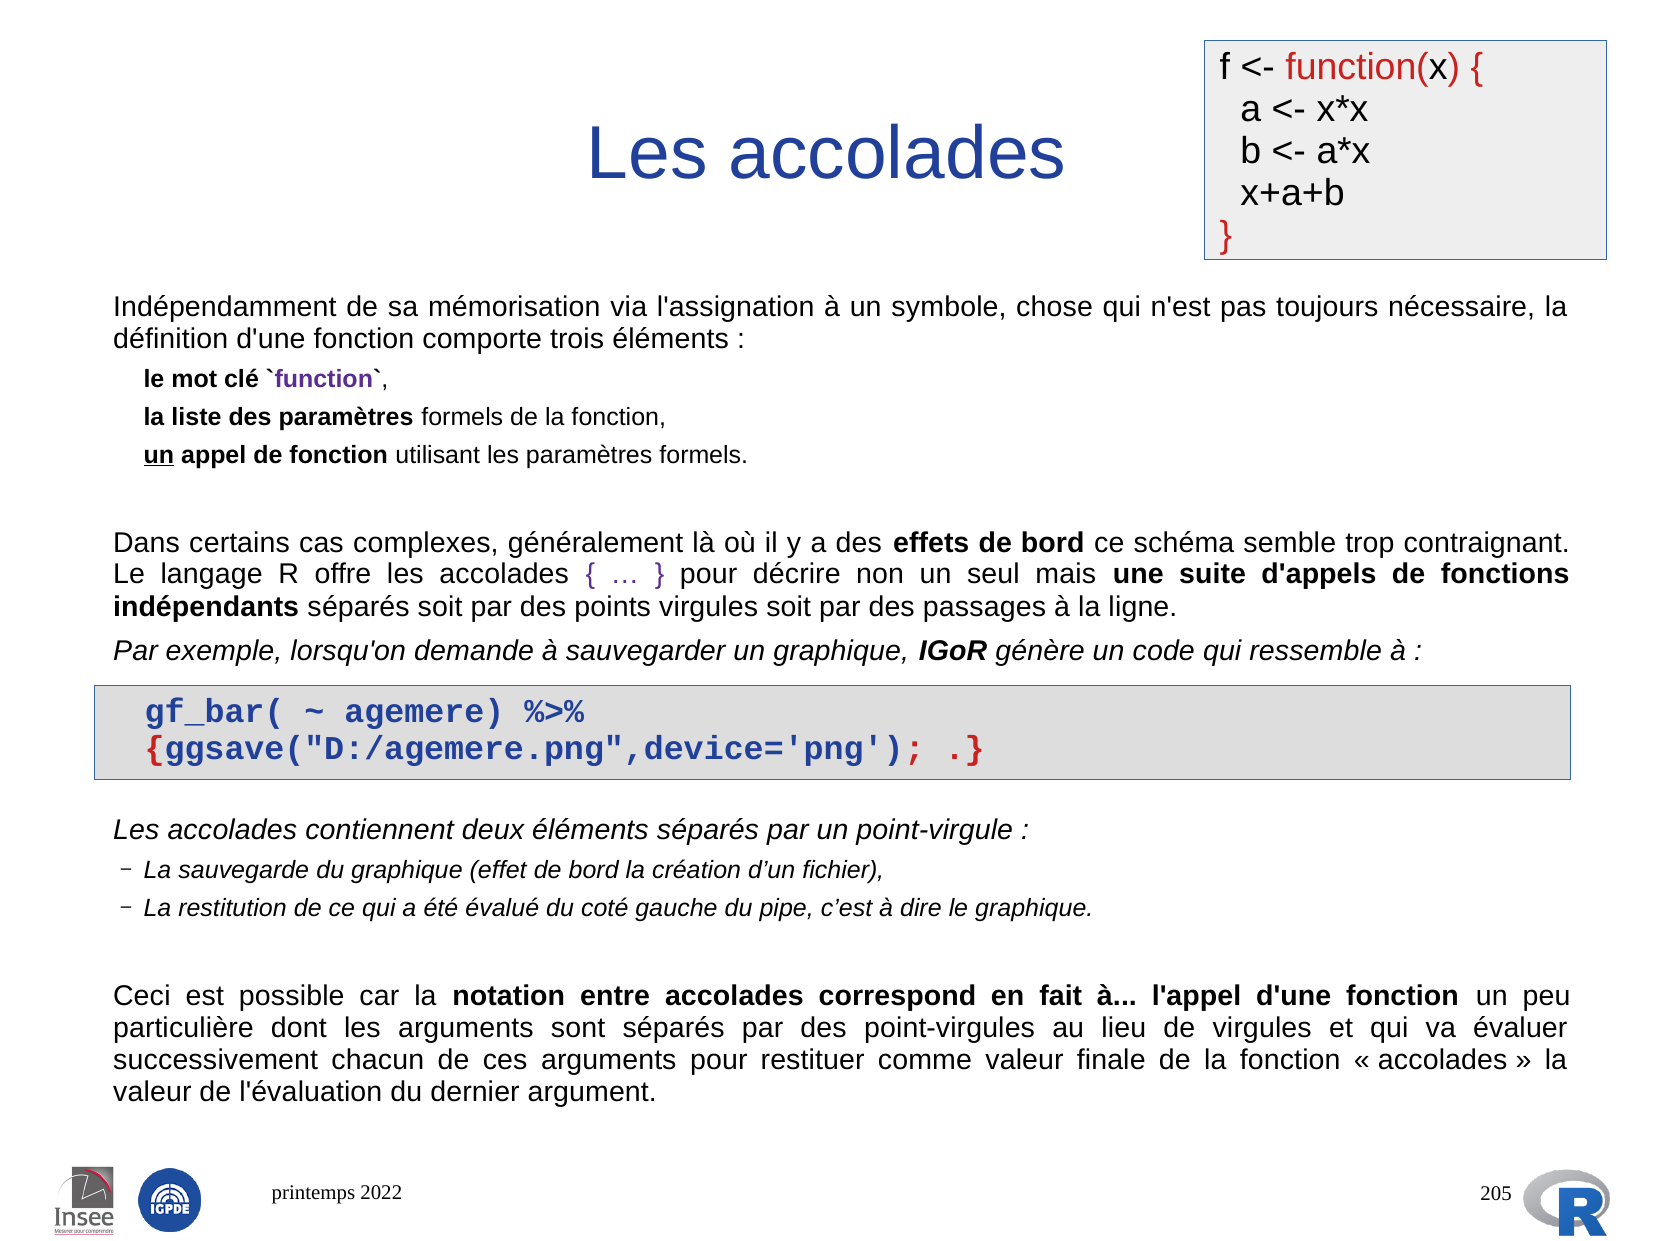

f <- function(x) {
 a <- x*x
 b <- a*x
 x+a+b
}
# Les accolades
Indépendamment de sa mémorisation via l'assignation à un symbole, chose qui n'est pas toujours nécessaire, la définition d'une fonction comporte trois éléments :
le mot clé `function`,
la liste des paramètres formels de la fonction,
un appel de fonction utilisant les paramètres formels.
Dans certains cas complexes, généralement là où il y a des effets de bord ce schéma semble trop contraignant. Le langage R offre les accolades { … } pour décrire non un seul mais une suite d'appels de fonctions indépendants séparés soit par des points virgules soit par des passages à la ligne.
Par exemple, lorsqu'on demande à sauvegarder un graphique, IGoR génère un code qui ressemble à :
Les accolades contiennent deux éléments séparés par un point-virgule :
La sauvegarde du graphique (effet de bord la création d’un fichier),
La restitution de ce qui a été évalué du coté gauche du pipe, c’est à dire le graphique.
Ceci est possible car la notation entre accolades correspond en fait à... l'appel d'une fonction un peu particulière dont les arguments sont séparés par des point-virgules au lieu de virgules et qui va évaluer successivement chacun de ces arguments pour restituer comme valeur finale de la fonction « accolades » la valeur de l'évaluation du dernier argument.
gf_bar( ~ agemere) %>%
{ggsave("D:/agemere.png",device='png'); .}
printemps 2022
205